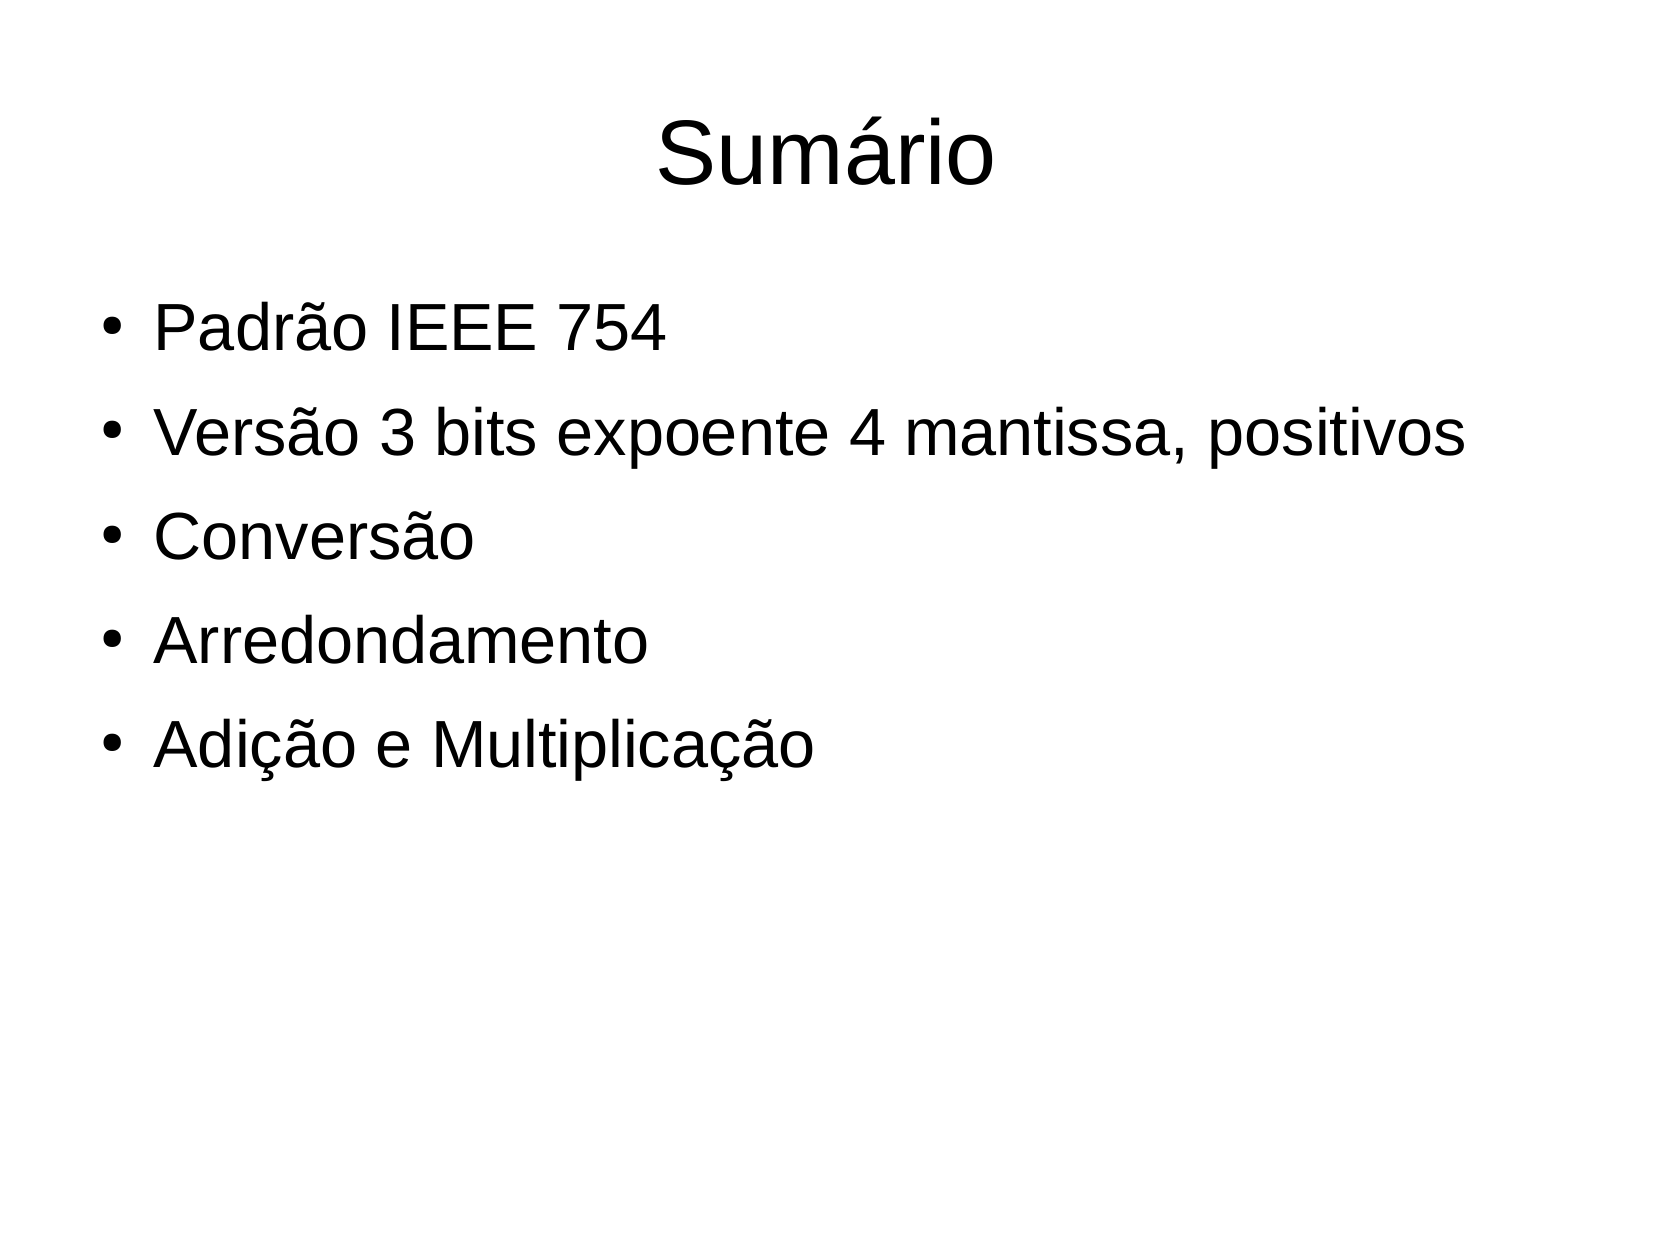

# Sumário
Padrão IEEE 754
Versão 3 bits expoente 4 mantissa, positivos
Conversão
Arredondamento
Adição e Multiplicação